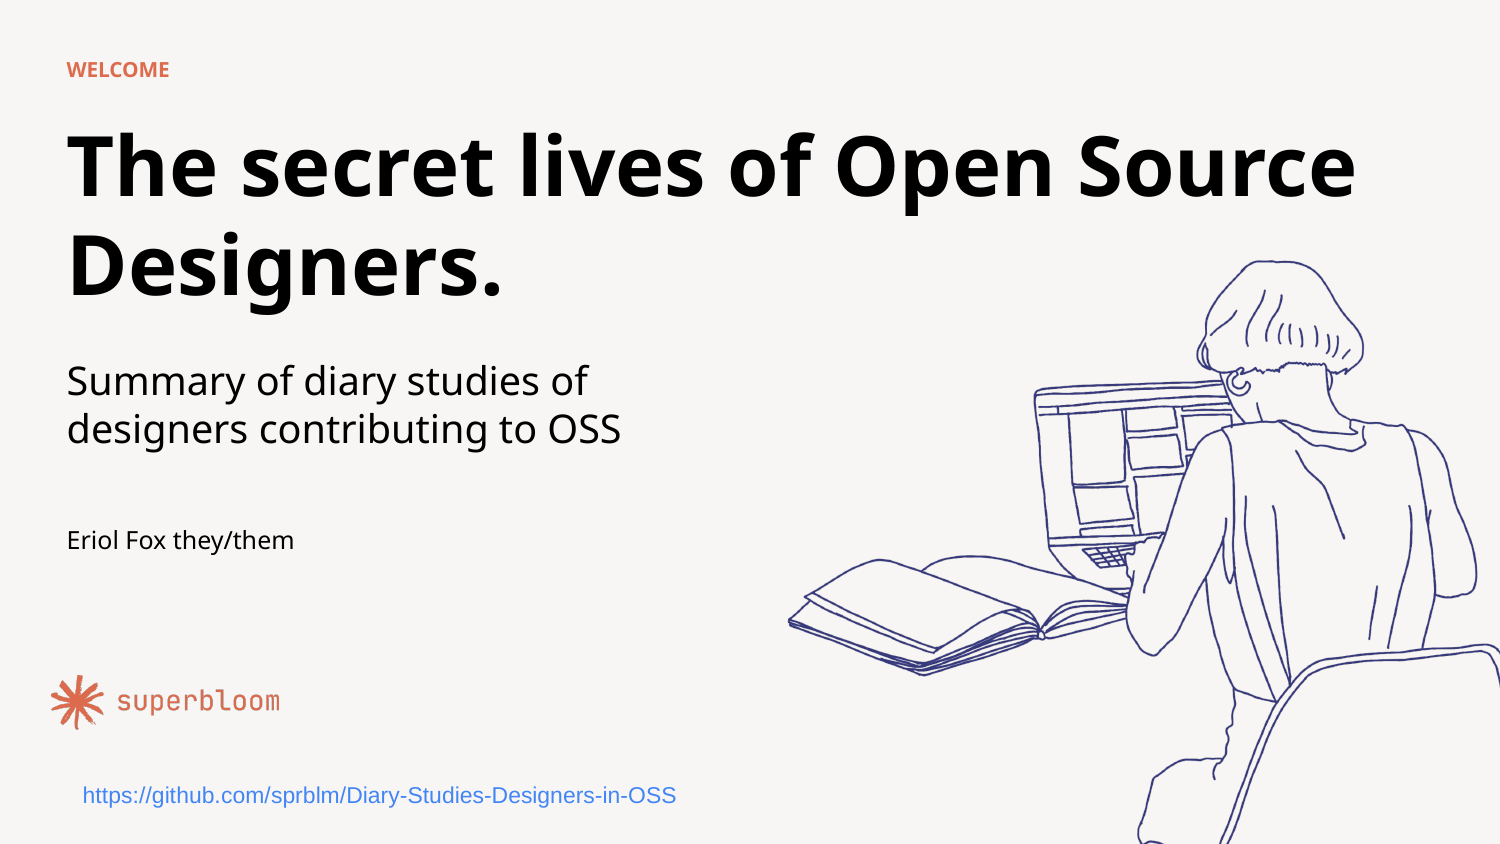

WELCOME
The secret lives of Open Source Designers.
Summary of diary studies of designers contributing to OSS
Eriol Fox they/them
https://github.com/sprblm/Diary-Studies-Designers-in-OSS